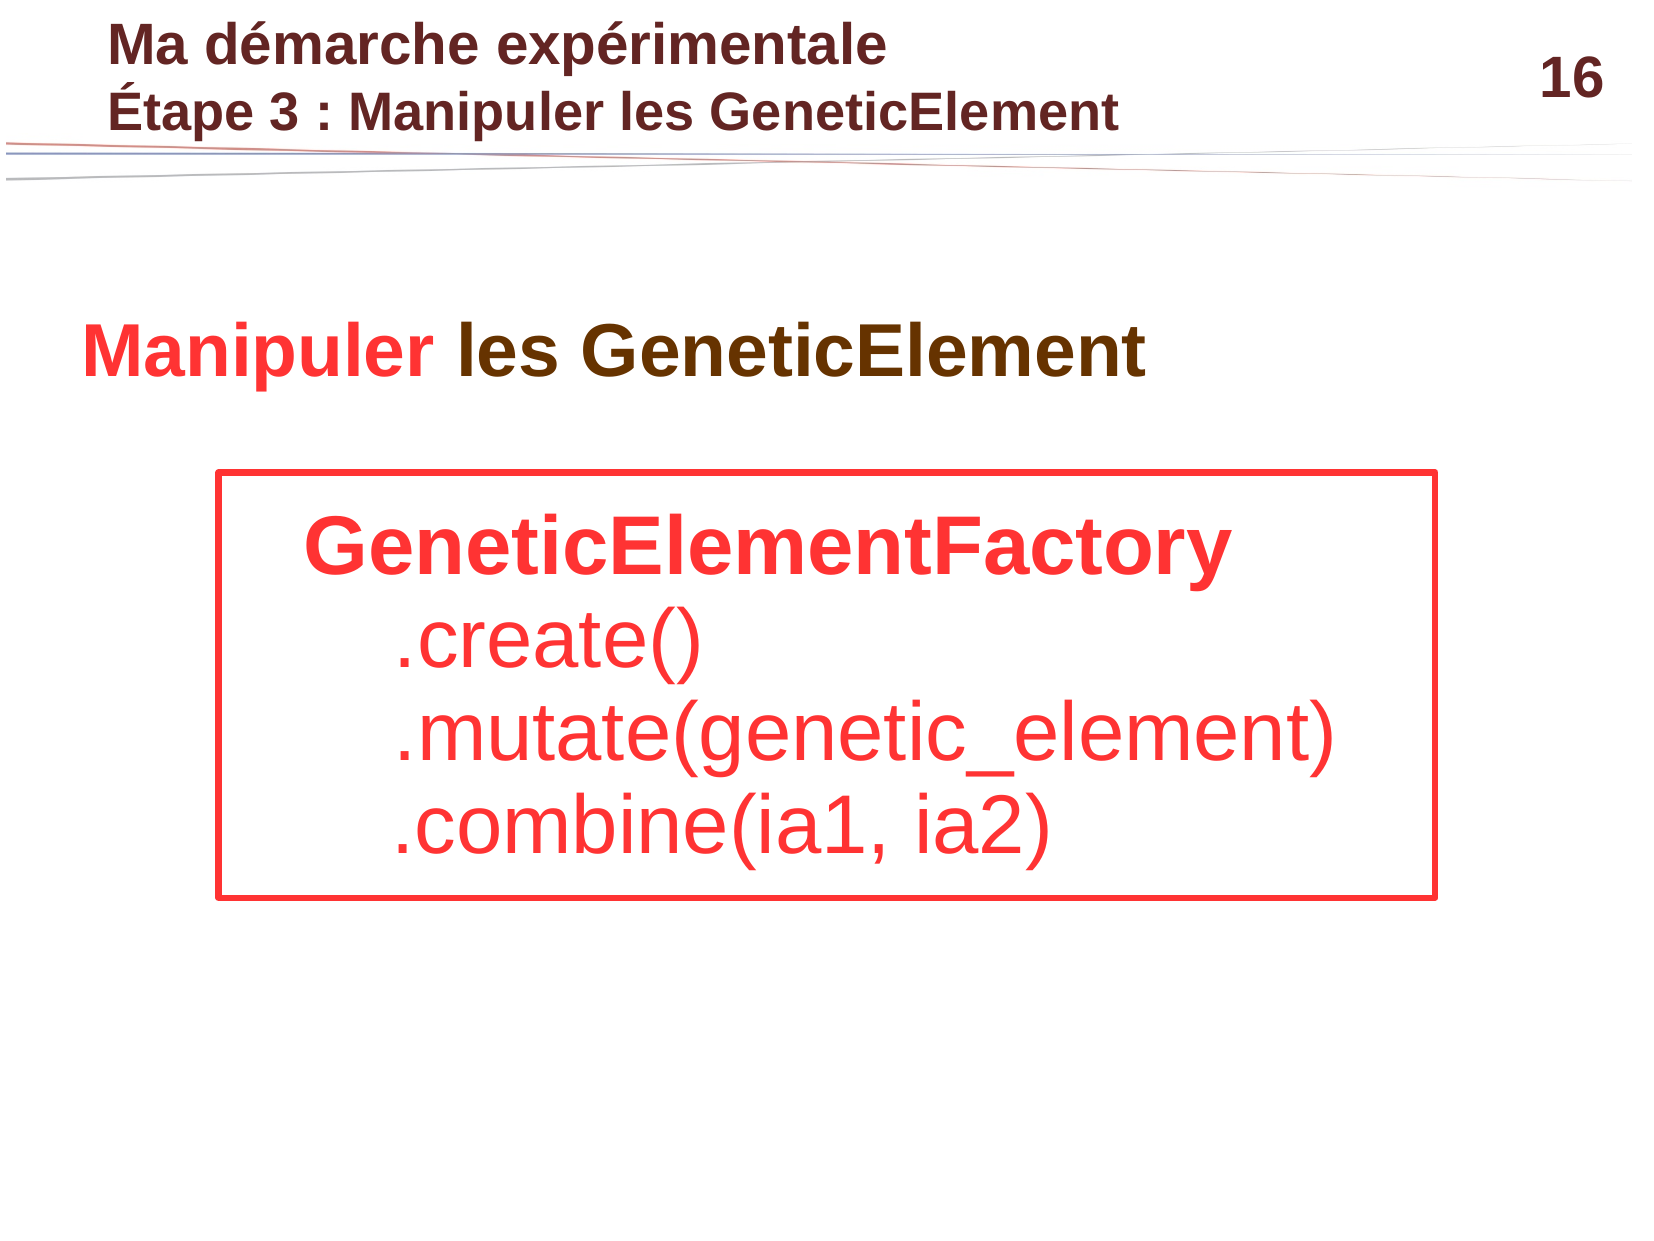

# Ma démarche expérimentale Étape 3 : Manipuler les GeneticElement
16
Manipuler les GeneticElement
GeneticElementFactory
		.create()
		.mutate(genetic_element)
.combine(ia1, ia2)